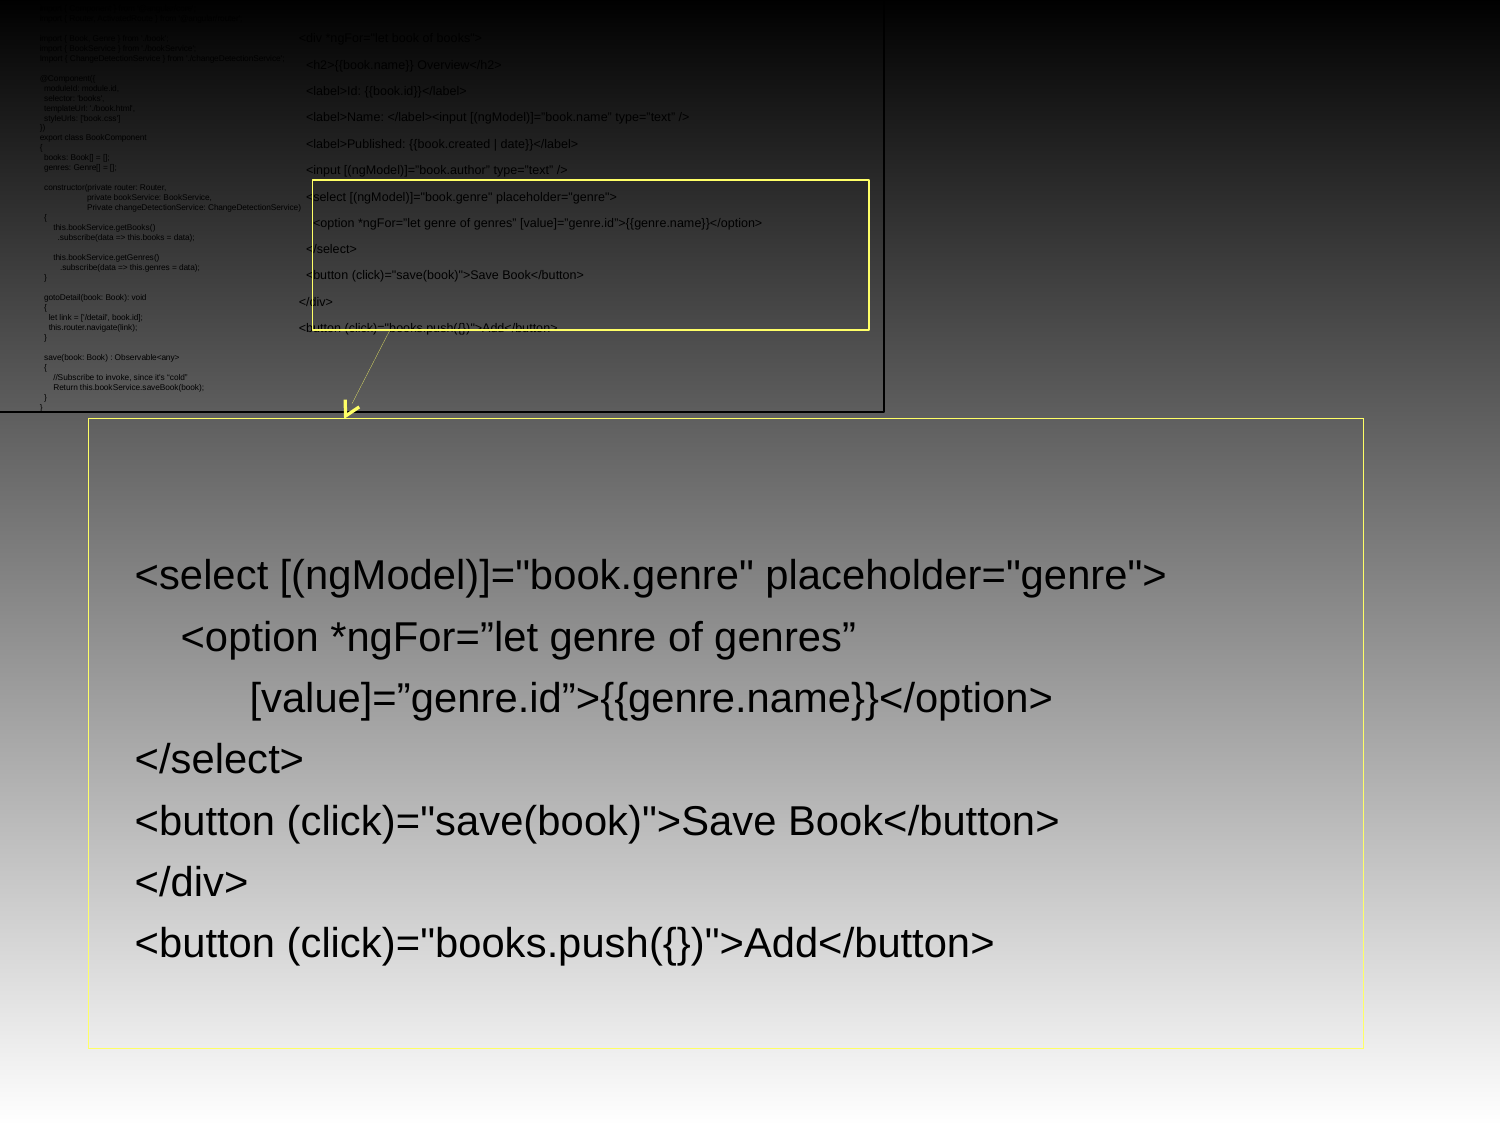

# import { Component } from '@angular/core';
import { Router, ActivatedRoute } from '@angular/router';
import { Book, Genre } from './book';
import { BookService } from './bookService';
Import { ChangeDetectionService } from './changeDetectionService';
@Component({
 moduleId: module.id,
 selector: 'books',
 templateUrl: './book.html',
 styleUrls: ['book.css']
})
export class BookComponent
{
 books: Book[] = [];
 genres: Genre[] = [];
 constructor(private router: Router,
 private bookService: BookService,
 Private changeDetectionService: ChangeDetectionService)
 {
 this.bookService.getBooks()
 .subscribe(data => this.books = data);
 this.bookService.getGenres()
 .subscribe(data => this.genres = data);
 }
 gotoDetail(book: Book): void
 {
 let link = ['/detail', book.id];
 this.router.navigate(link);
 }
 save(book: Book) : Observable<any>
 {
 //Subscribe to invoke, since it's “cold”
 Return this.bookService.saveBook(book);
 }
}
<div *ngFor="let book of books">
 <h2>{{book.name}} Overview</h2>
 <label>Id: {{book.id}}</label>
 <label>Name: </label><input [(ngModel)]=”book.name” type=”text” />
 <label>Published: {{book.created | date}}</label>
 <input [(ngModel)]=”book.author” type=”text” />
 <select [(ngModel)]="book.genre" placeholder="genre">
 <option *ngFor=”let genre of genres” [value]=”genre.id”>{{genre.name}}</option>
 </select>
 <button (click)="save(book)">Save Book</button>
</div>
<button (click)="books.push({})">Add</button>
<select [(ngModel)]="book.genre" placeholder="genre">
 <option *ngFor=”let genre of genres”
 [value]=”genre.id”>{{genre.name}}</option>
</select>
<button (click)="save(book)">Save Book</button>
</div>
<button (click)="books.push({})">Add</button>